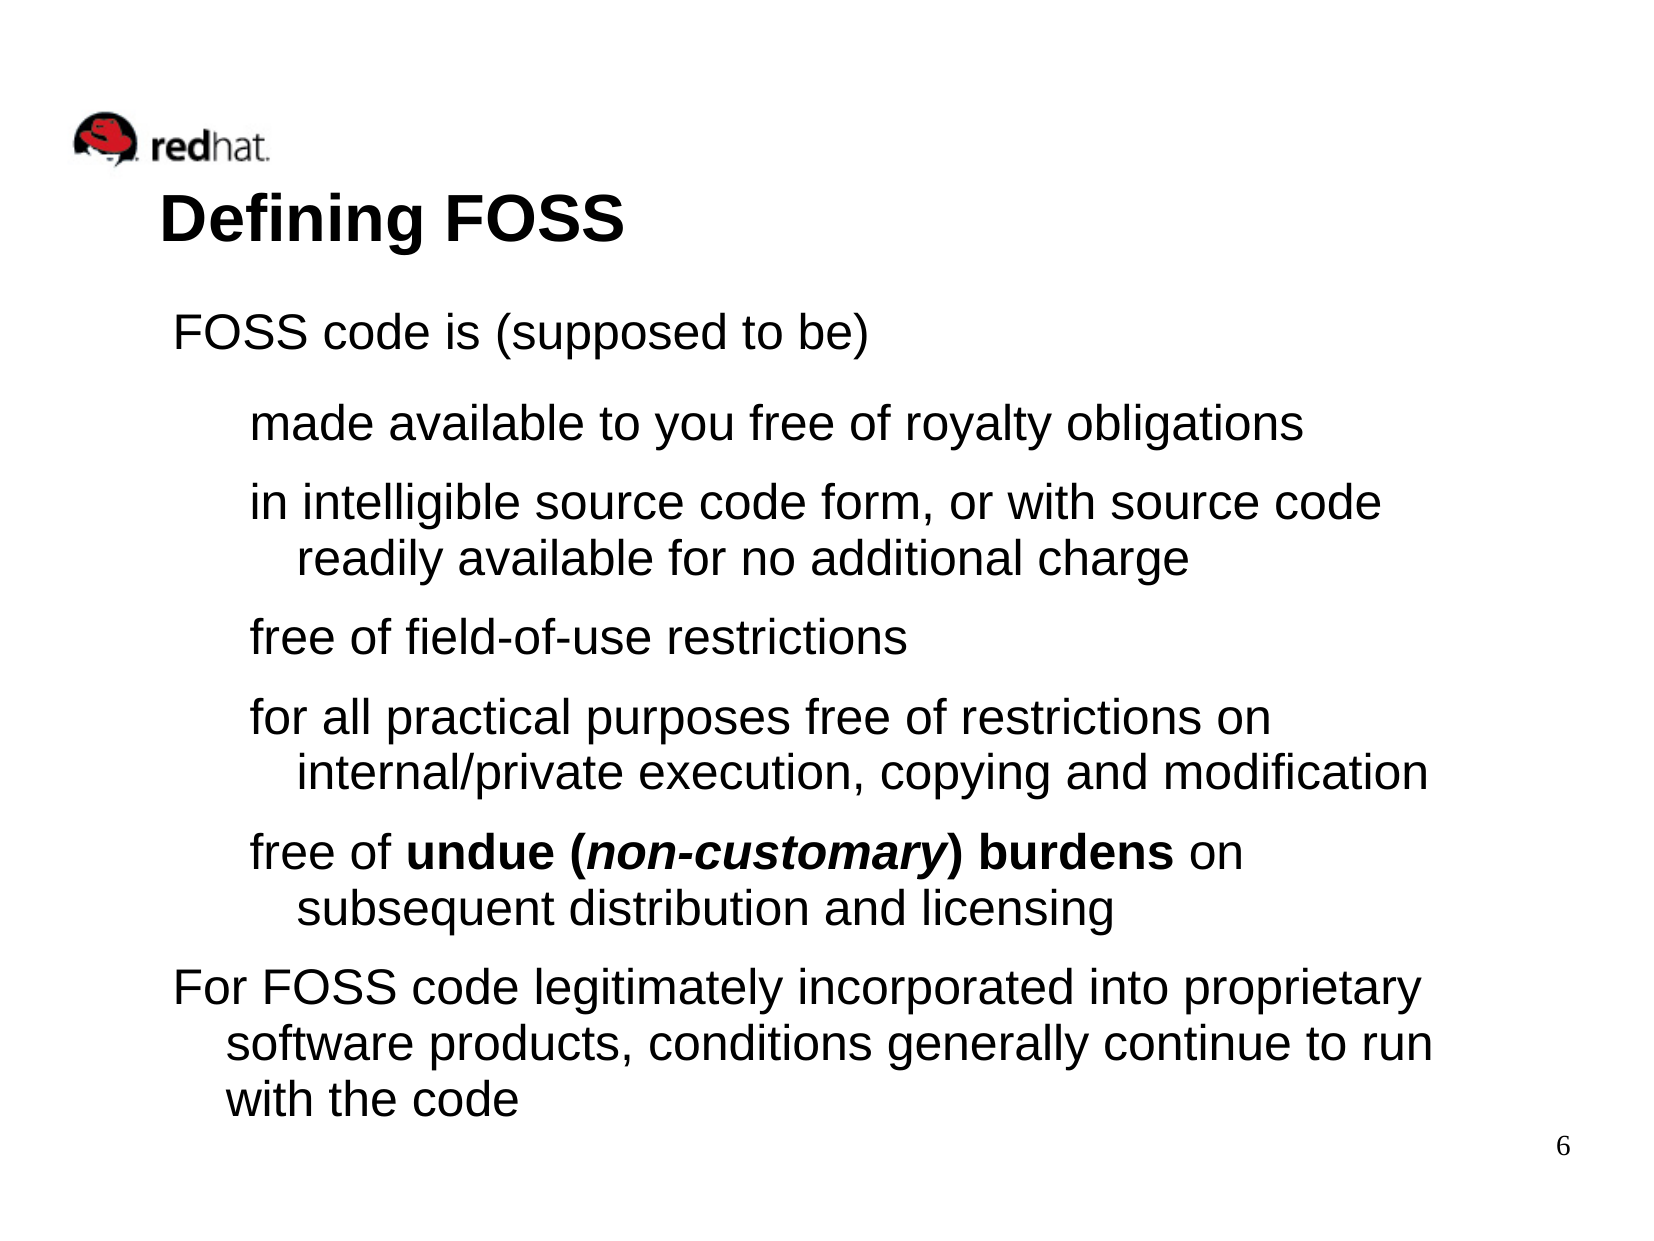

# Defining FOSS
FOSS code is (supposed to be)
made available to you free of royalty obligations
in intelligible source code form, or with source code readily available for no additional charge
free of field-of-use restrictions
for all practical purposes free of restrictions on internal/private execution, copying and modification
free of undue (non-customary) burdens on subsequent distribution and licensing
For FOSS code legitimately incorporated into proprietary software products, conditions generally continue to run with the code
6